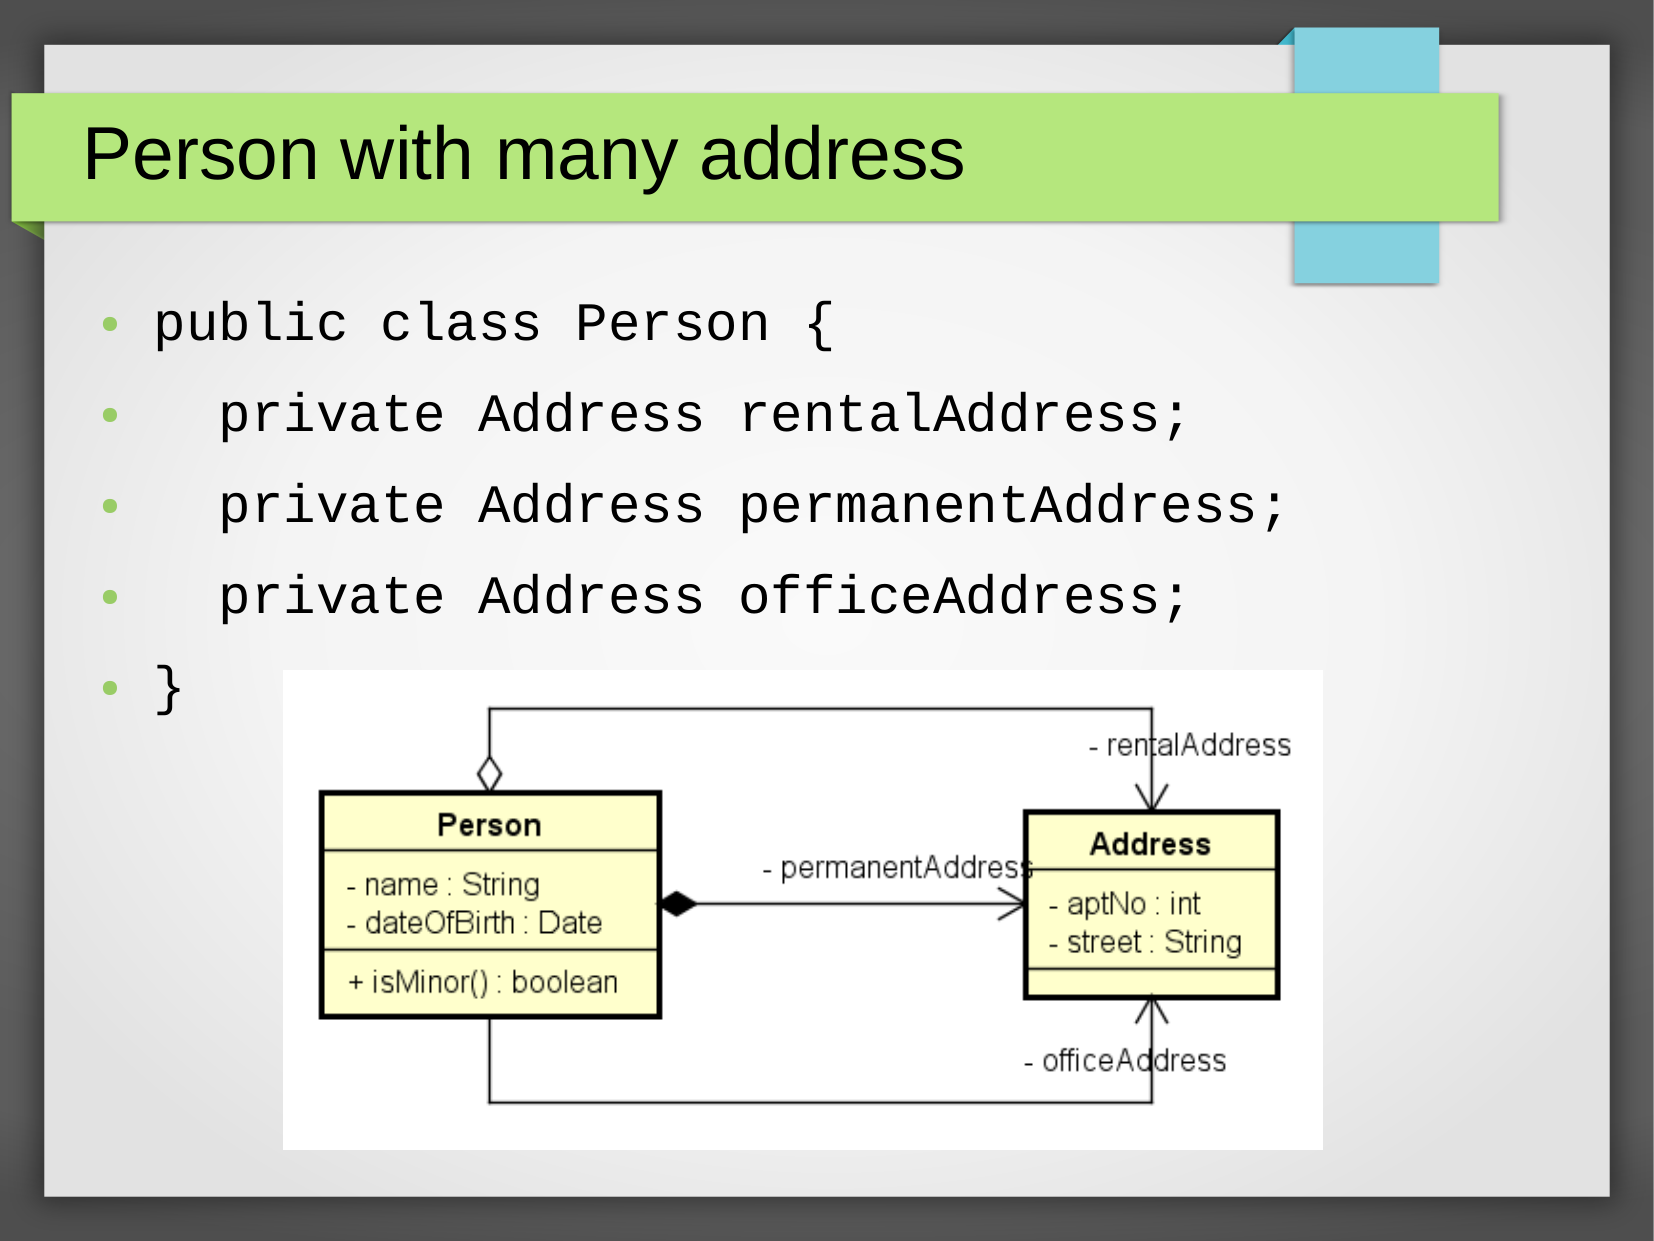

# Person with many address
public class Person {
 private Address rentalAddress;
 private Address permanentAddress;
 private Address officeAddress;
}